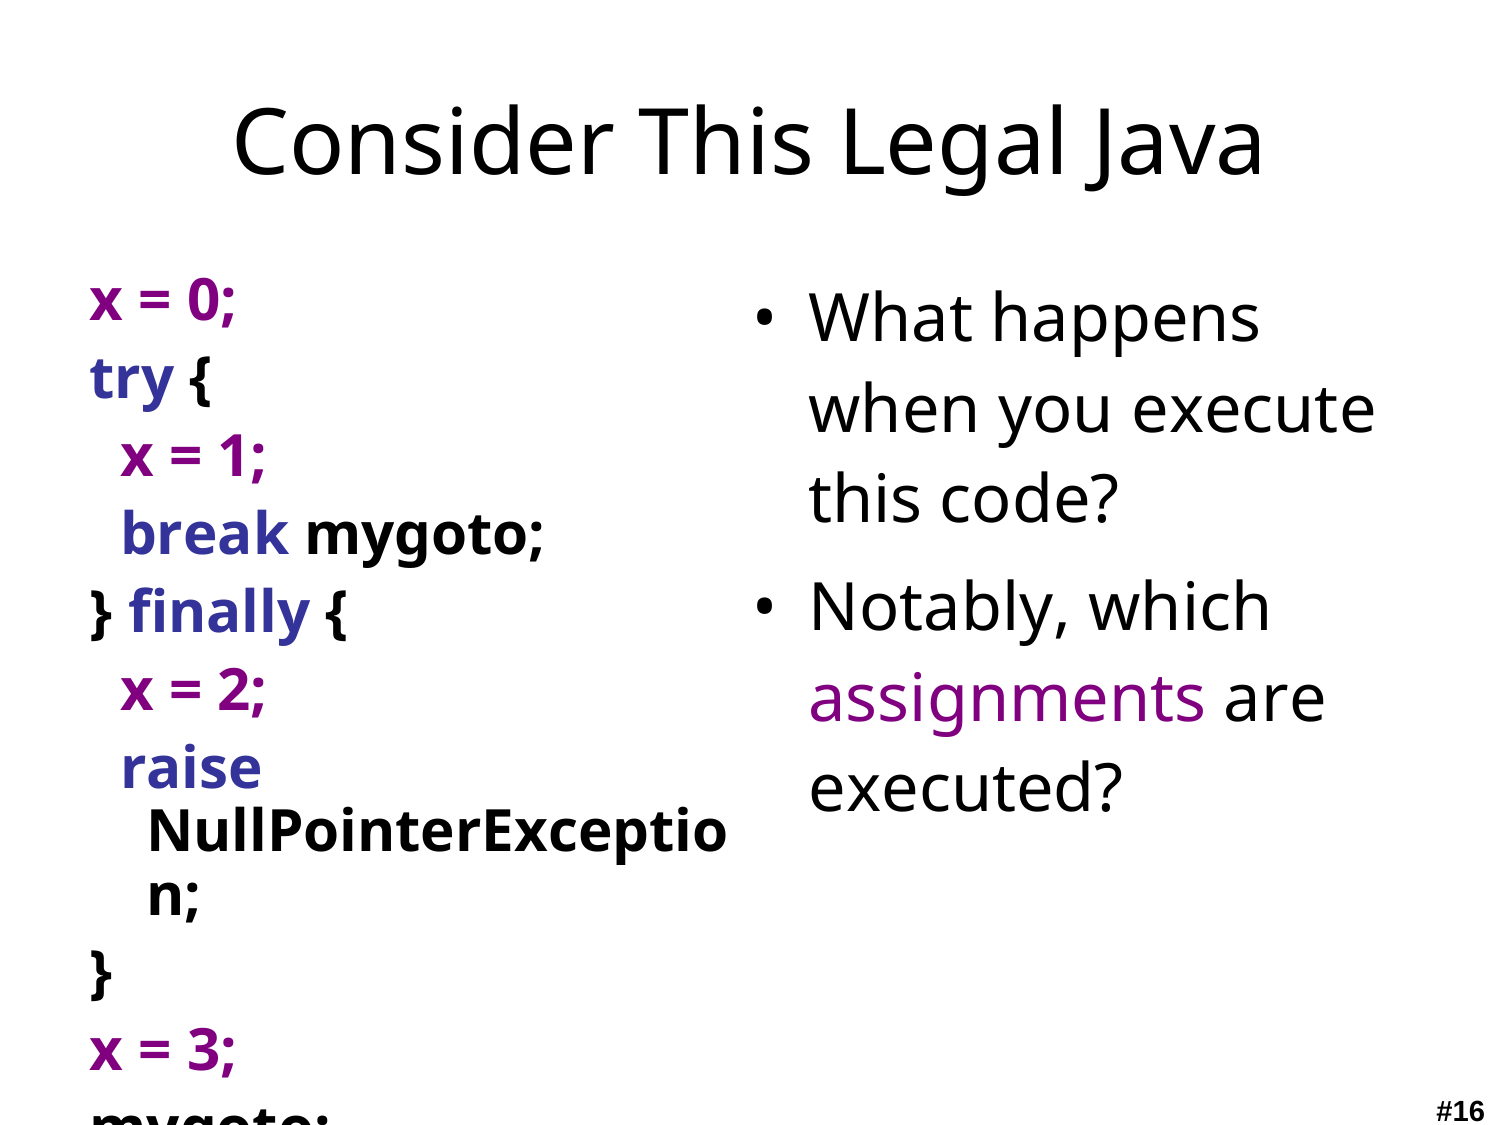

# Consider This Legal Java
x = 0;
try {
 x = 1;
 break mygoto;
} finally {
 x = 2;
 raise NullPointerException;
}
x = 3;
mygoto:
x = 4;
What happens when you execute this code?
Notably, which assignments are executed?
16